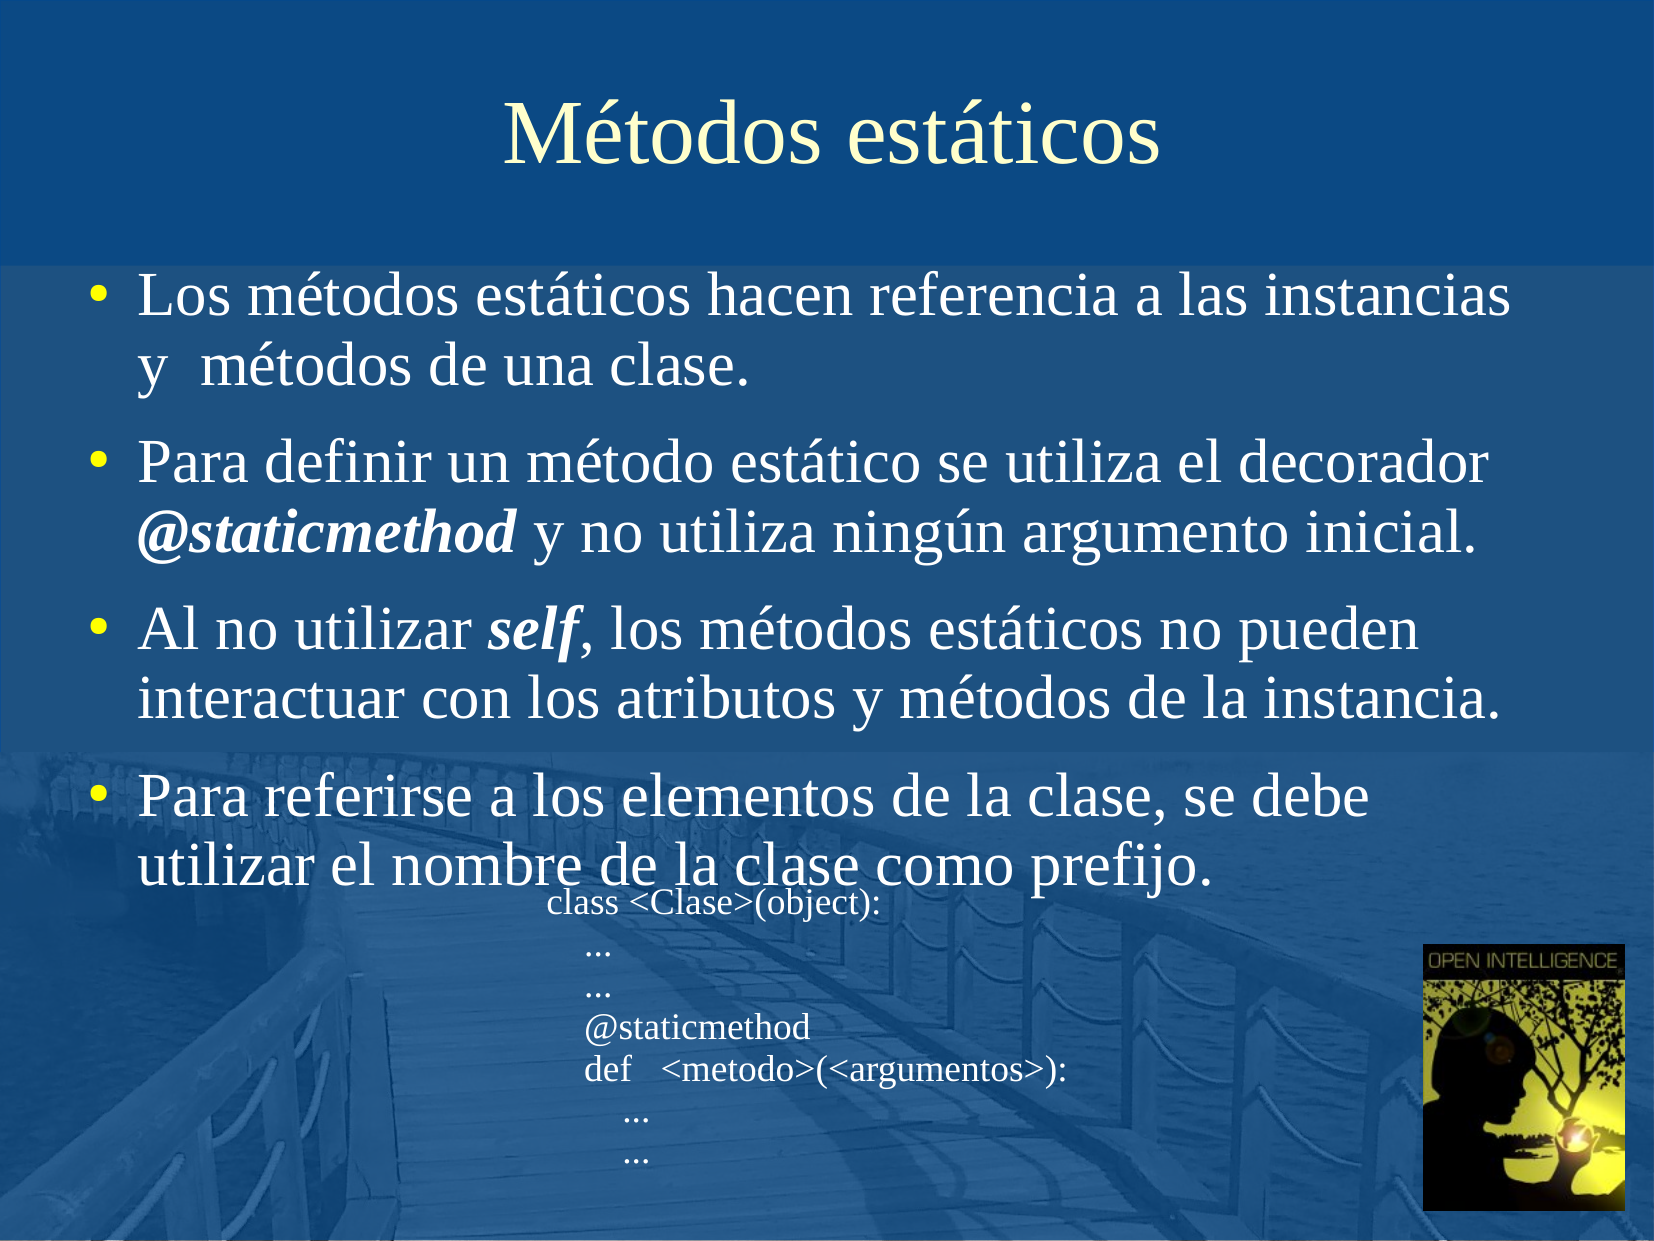

# Métodos estáticos
Los métodos estáticos hacen referencia a las instancias y métodos de una clase.
Para definir un método estático se utiliza el decorador @staticmethod y no utiliza ningún argumento inicial.
Al no utilizar self, los métodos estáticos no pueden interactuar con los atributos y métodos de la instancia.
Para referirse a los elementos de la clase, se debe utilizar el nombre de la clase como prefijo.
class <Clase>(object):
 ...
 ...
 @staticmethod
 def <metodo>(<argumentos>):
 ...
 ...